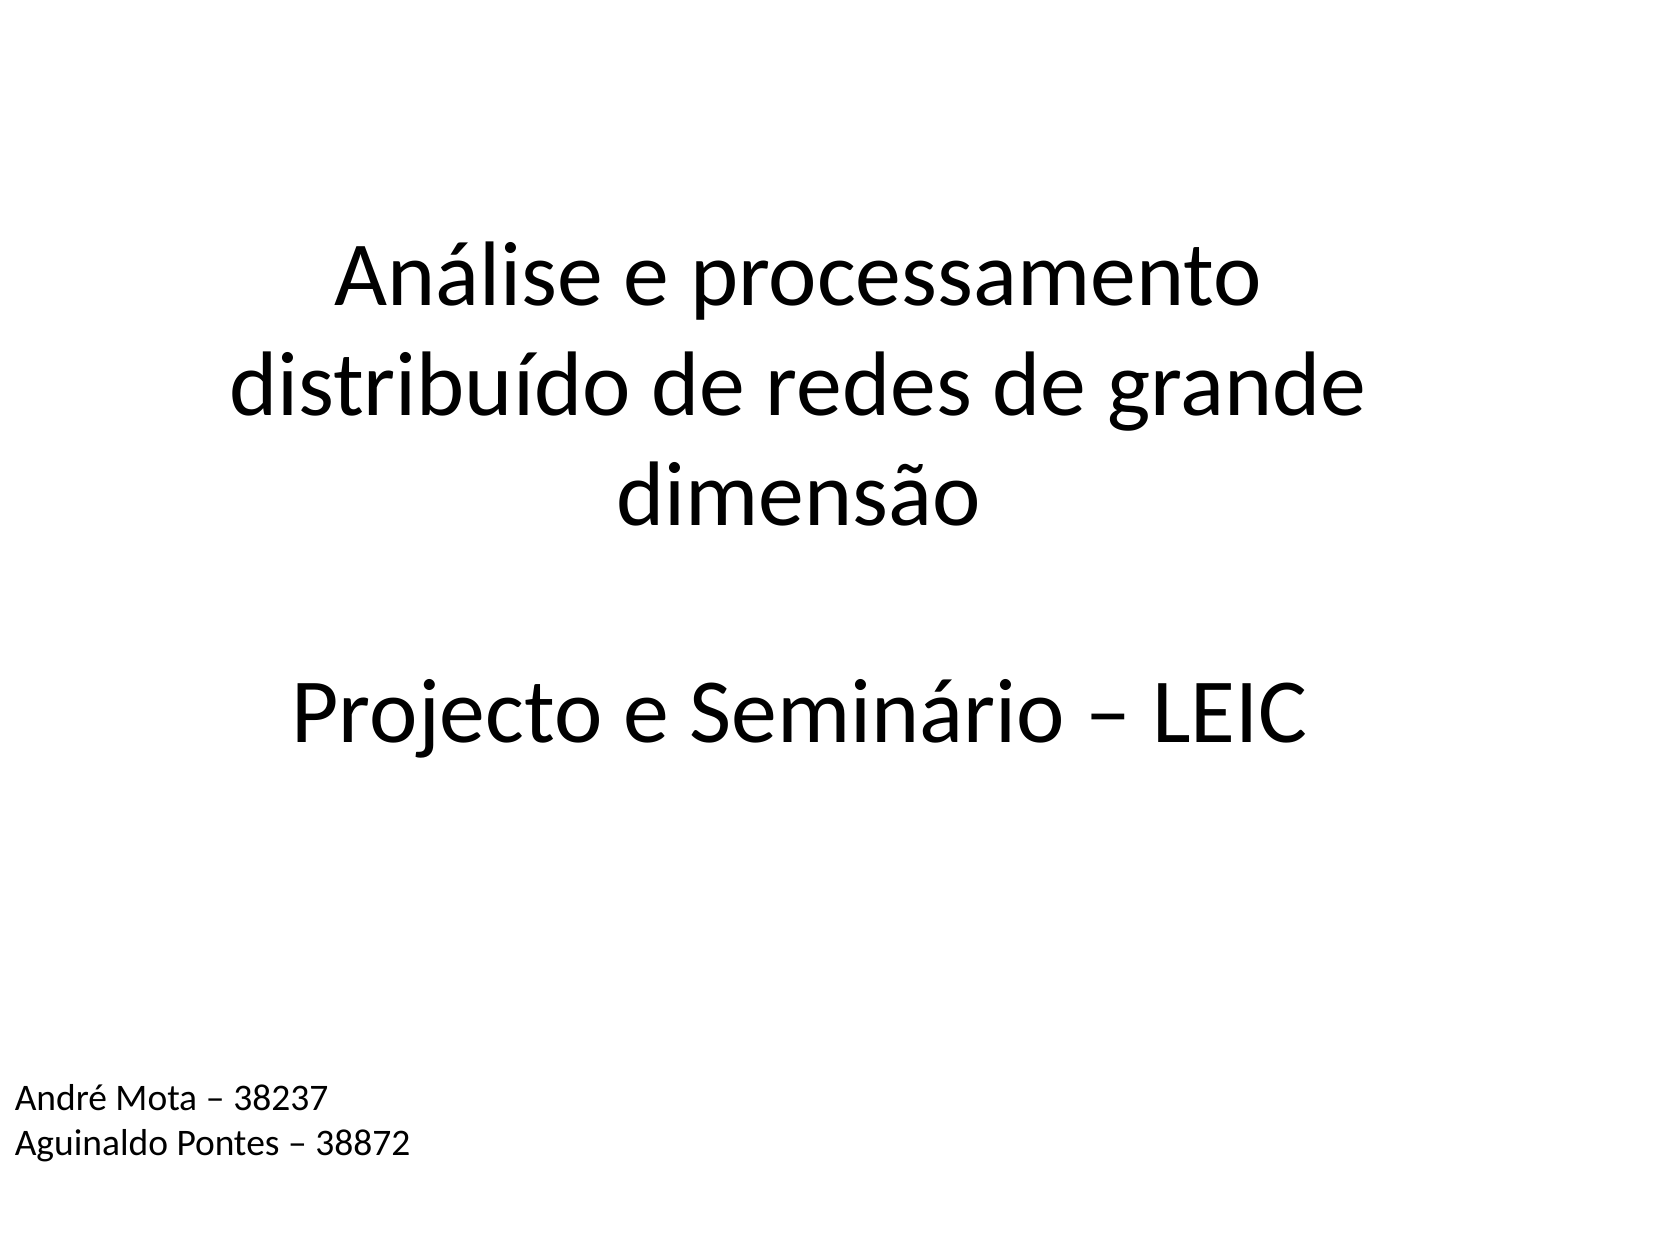

# Análise e processamento distribuído de redes de grande dimensão
Projecto e Seminário – LEIC
André Mota – 38237
Aguinaldo Pontes – 38872